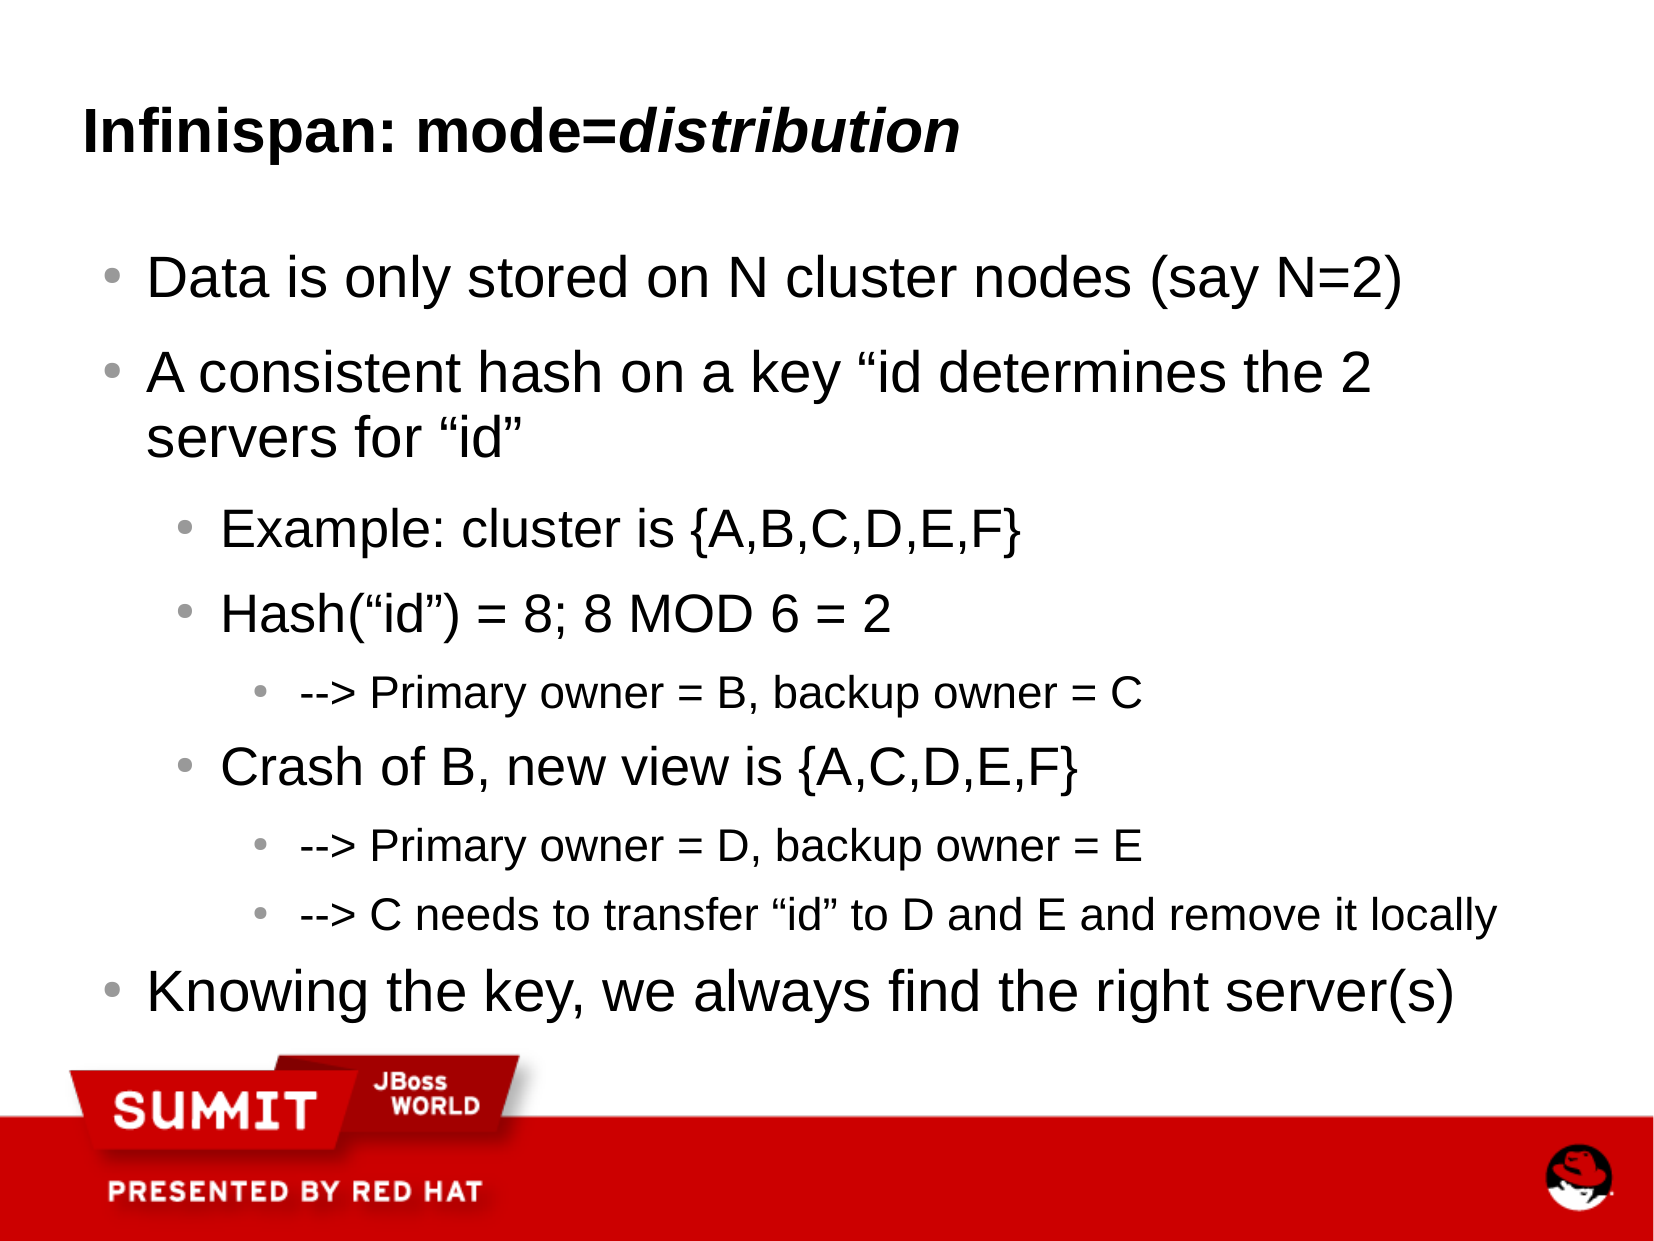

# Infinispan: mode=distribution
Data is only stored on N cluster nodes (say N=2)
A consistent hash on a key “id determines the 2 servers for “id”
Example: cluster is {A,B,C,D,E,F}
Hash(“id”) = 8; 8 MOD 6 = 2
--> Primary owner = B, backup owner = C
Crash of B, new view is {A,C,D,E,F}
--> Primary owner = D, backup owner = E
--> C needs to transfer “id” to D and E and remove it locally
Knowing the key, we always find the right server(s)